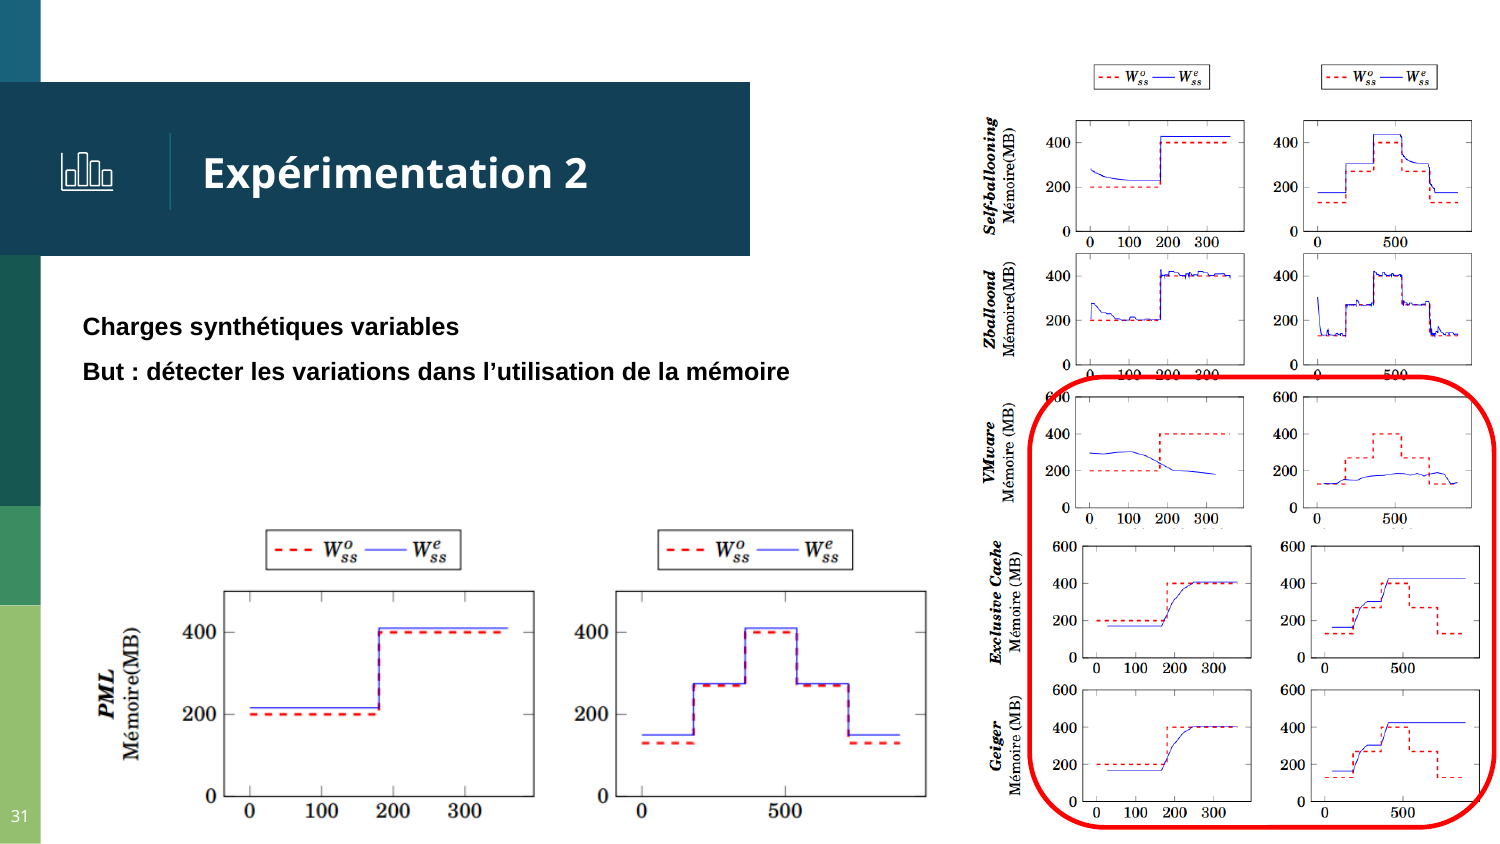

# Expérimentation 2
Charges synthétiques variables
But : détecter les variations dans l’utilisation de la mémoire